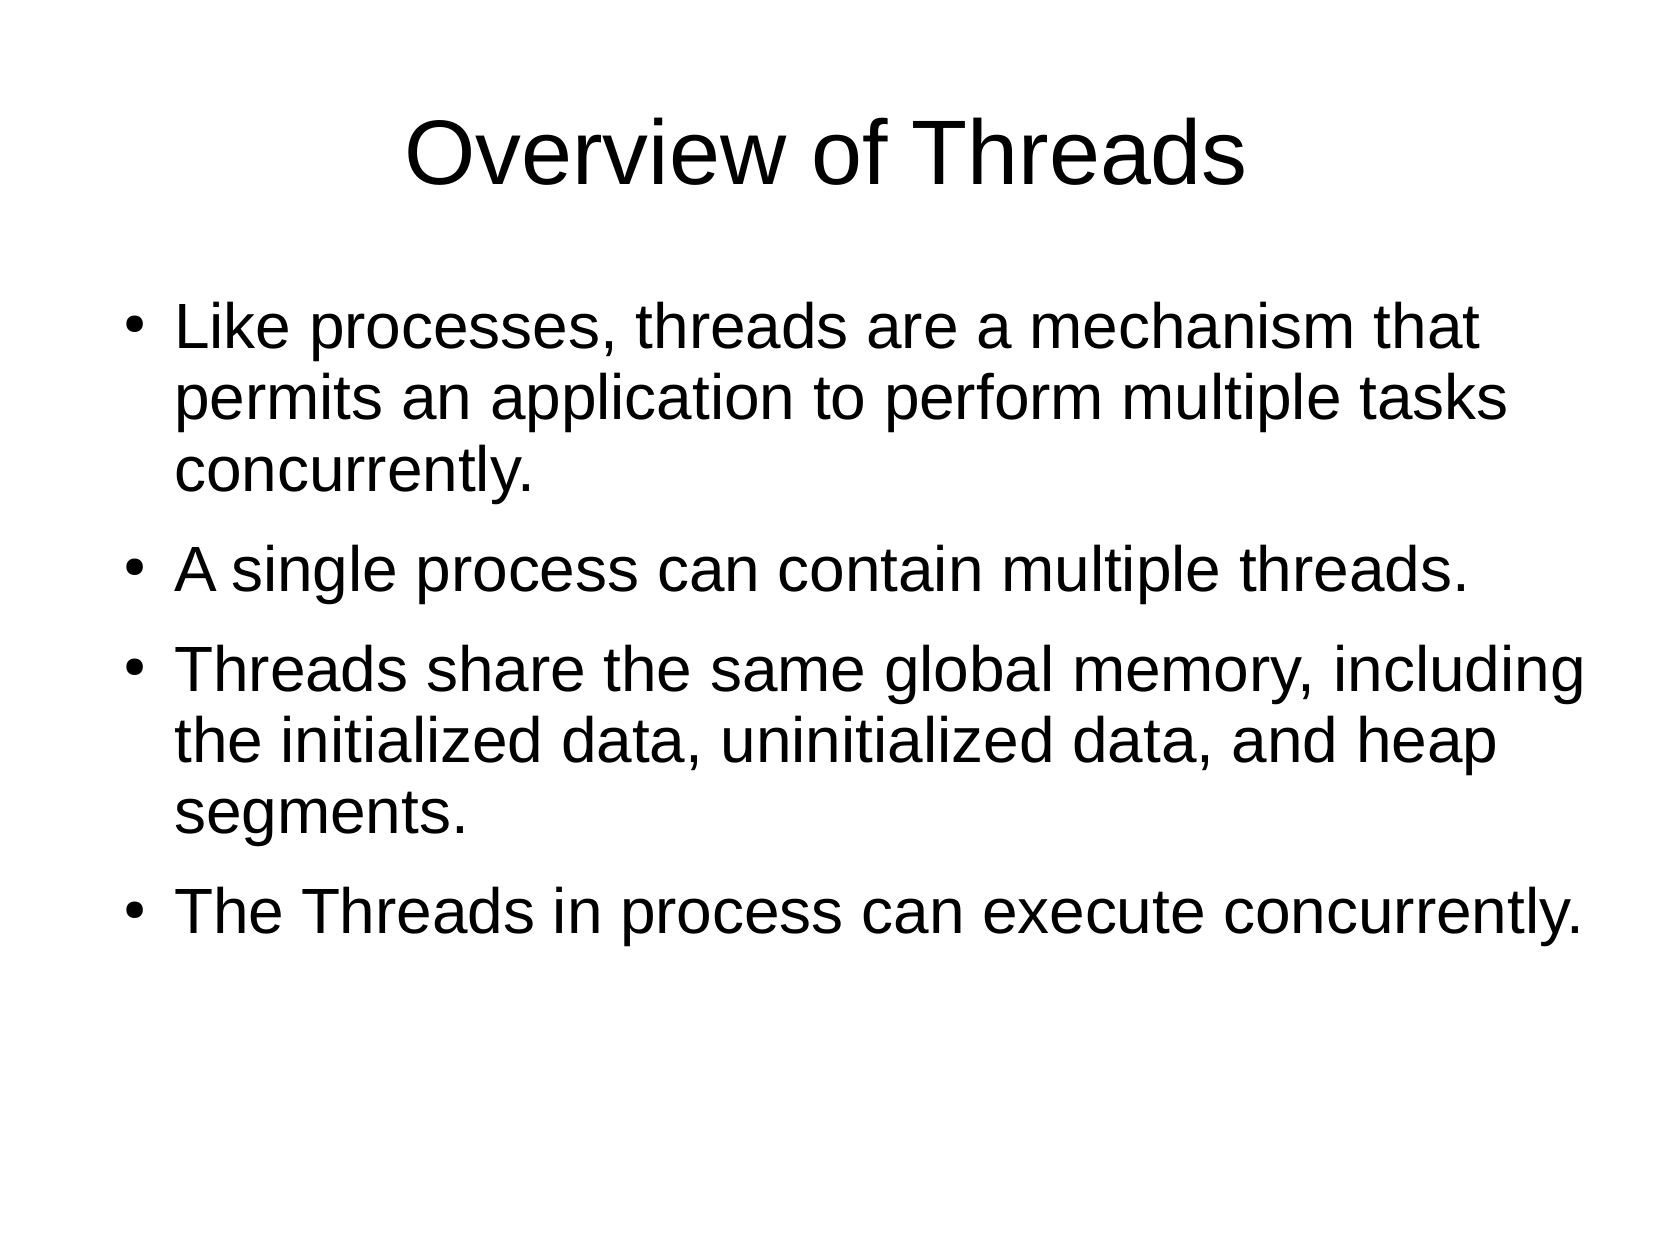

# Overview of Threads
Like processes, threads are a mechanism that permits an application to perform multiple tasks concurrently.
A single process can contain multiple threads.
Threads share the same global memory, including the initialized data, uninitialized data, and heap segments.
The Threads in process can execute concurrently.